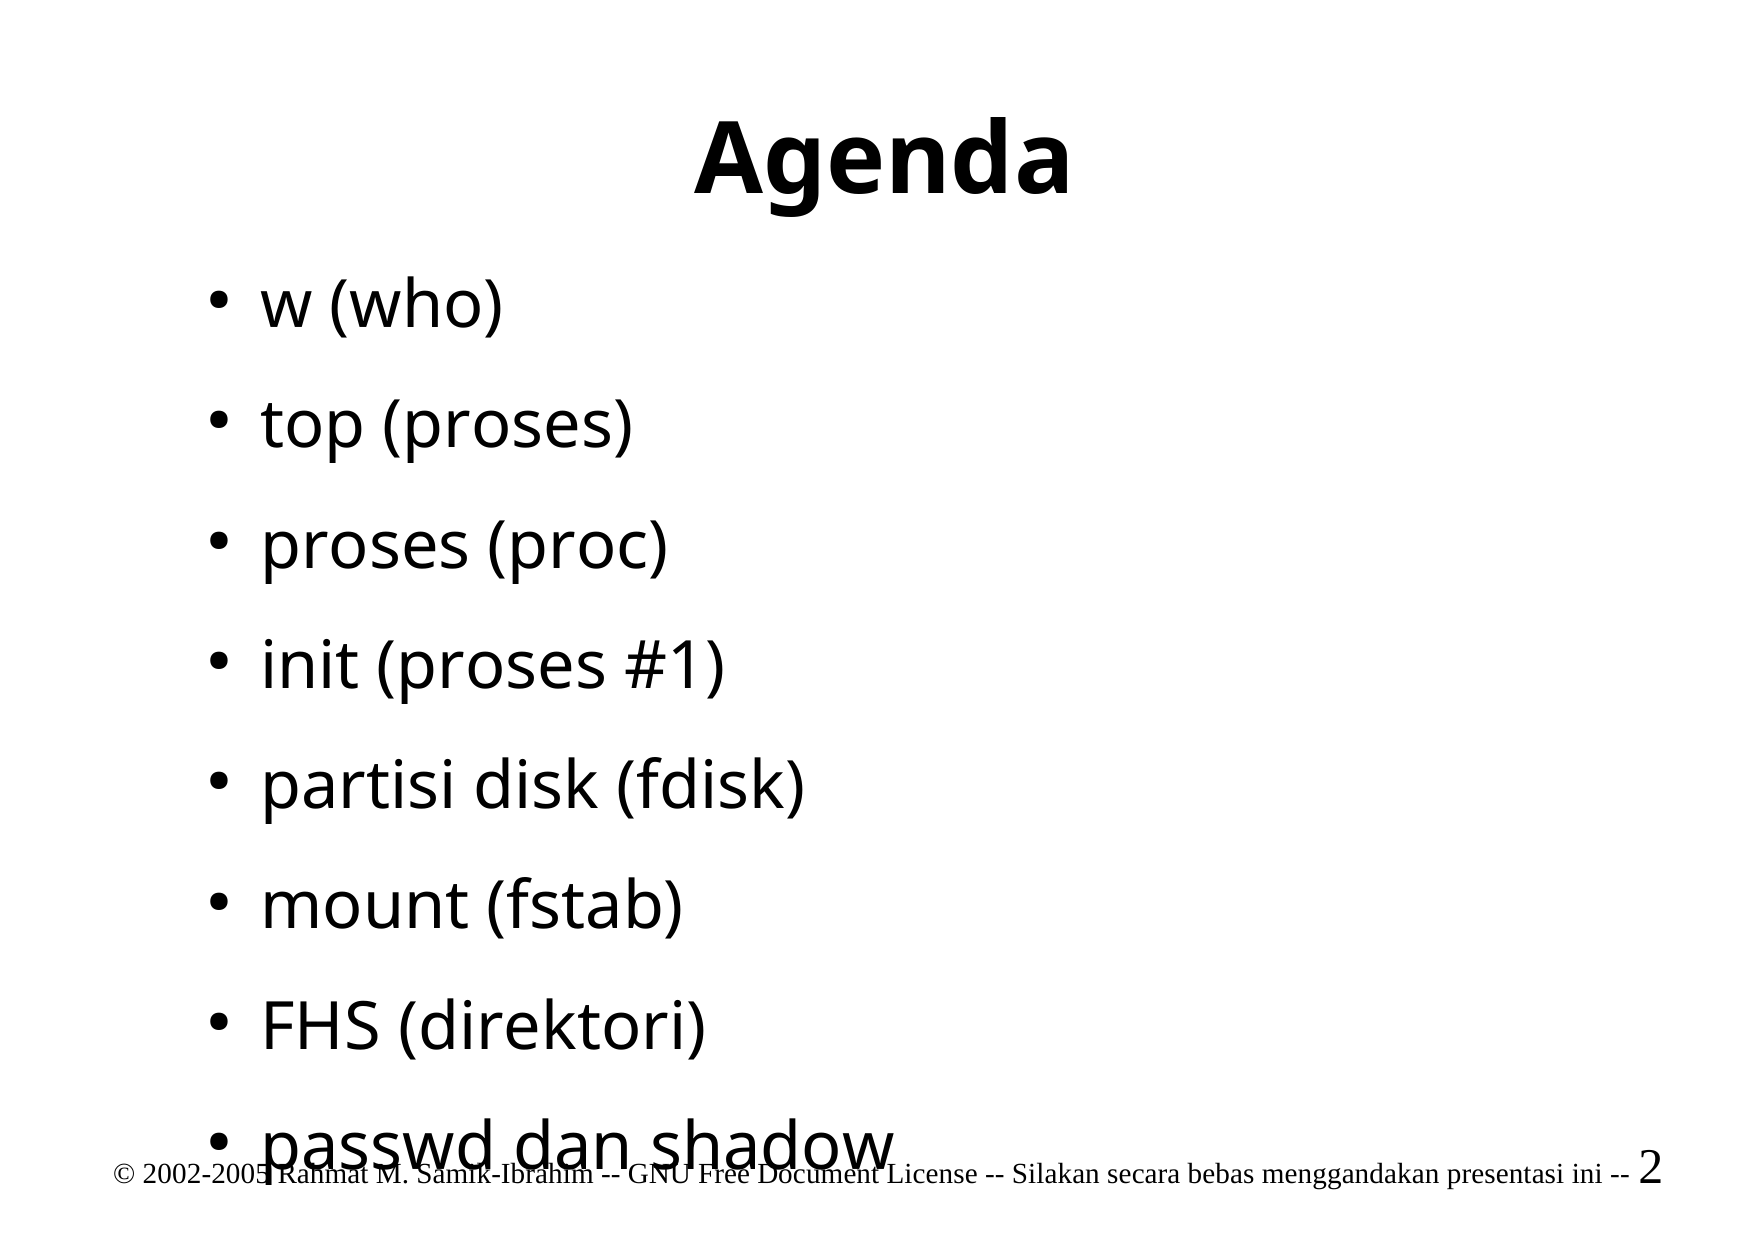

# Agenda
w (who)
top (proses)
proses (proc)
init (proses #1)
partisi disk (fdisk)
mount (fstab)
FHS (direktori)
passwd dan shadow